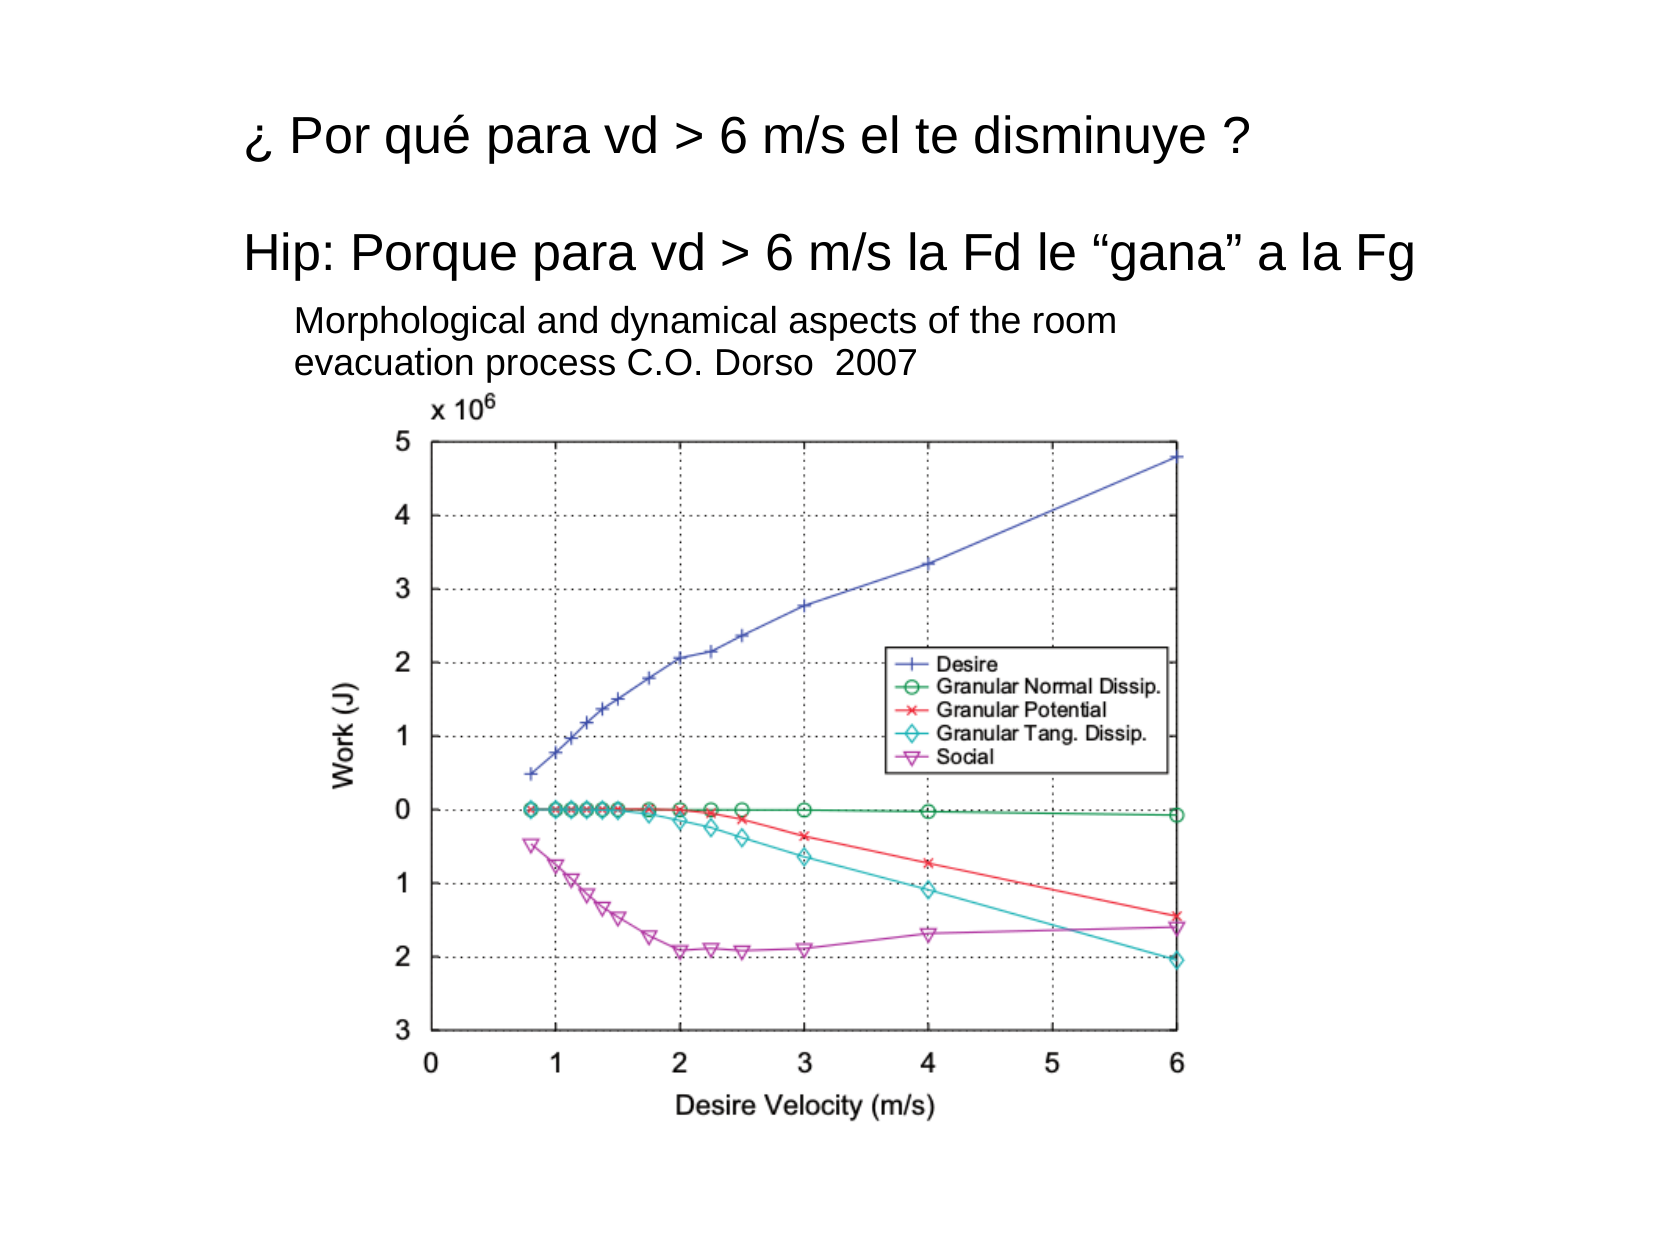

¿ Por qué para vd > 6 m/s el te disminuye ?
Hip: Porque para vd > 6 m/s la Fd le “gana” a la Fg
Morphological and dynamical aspects of the room
evacuation process C.O. Dorso 2007